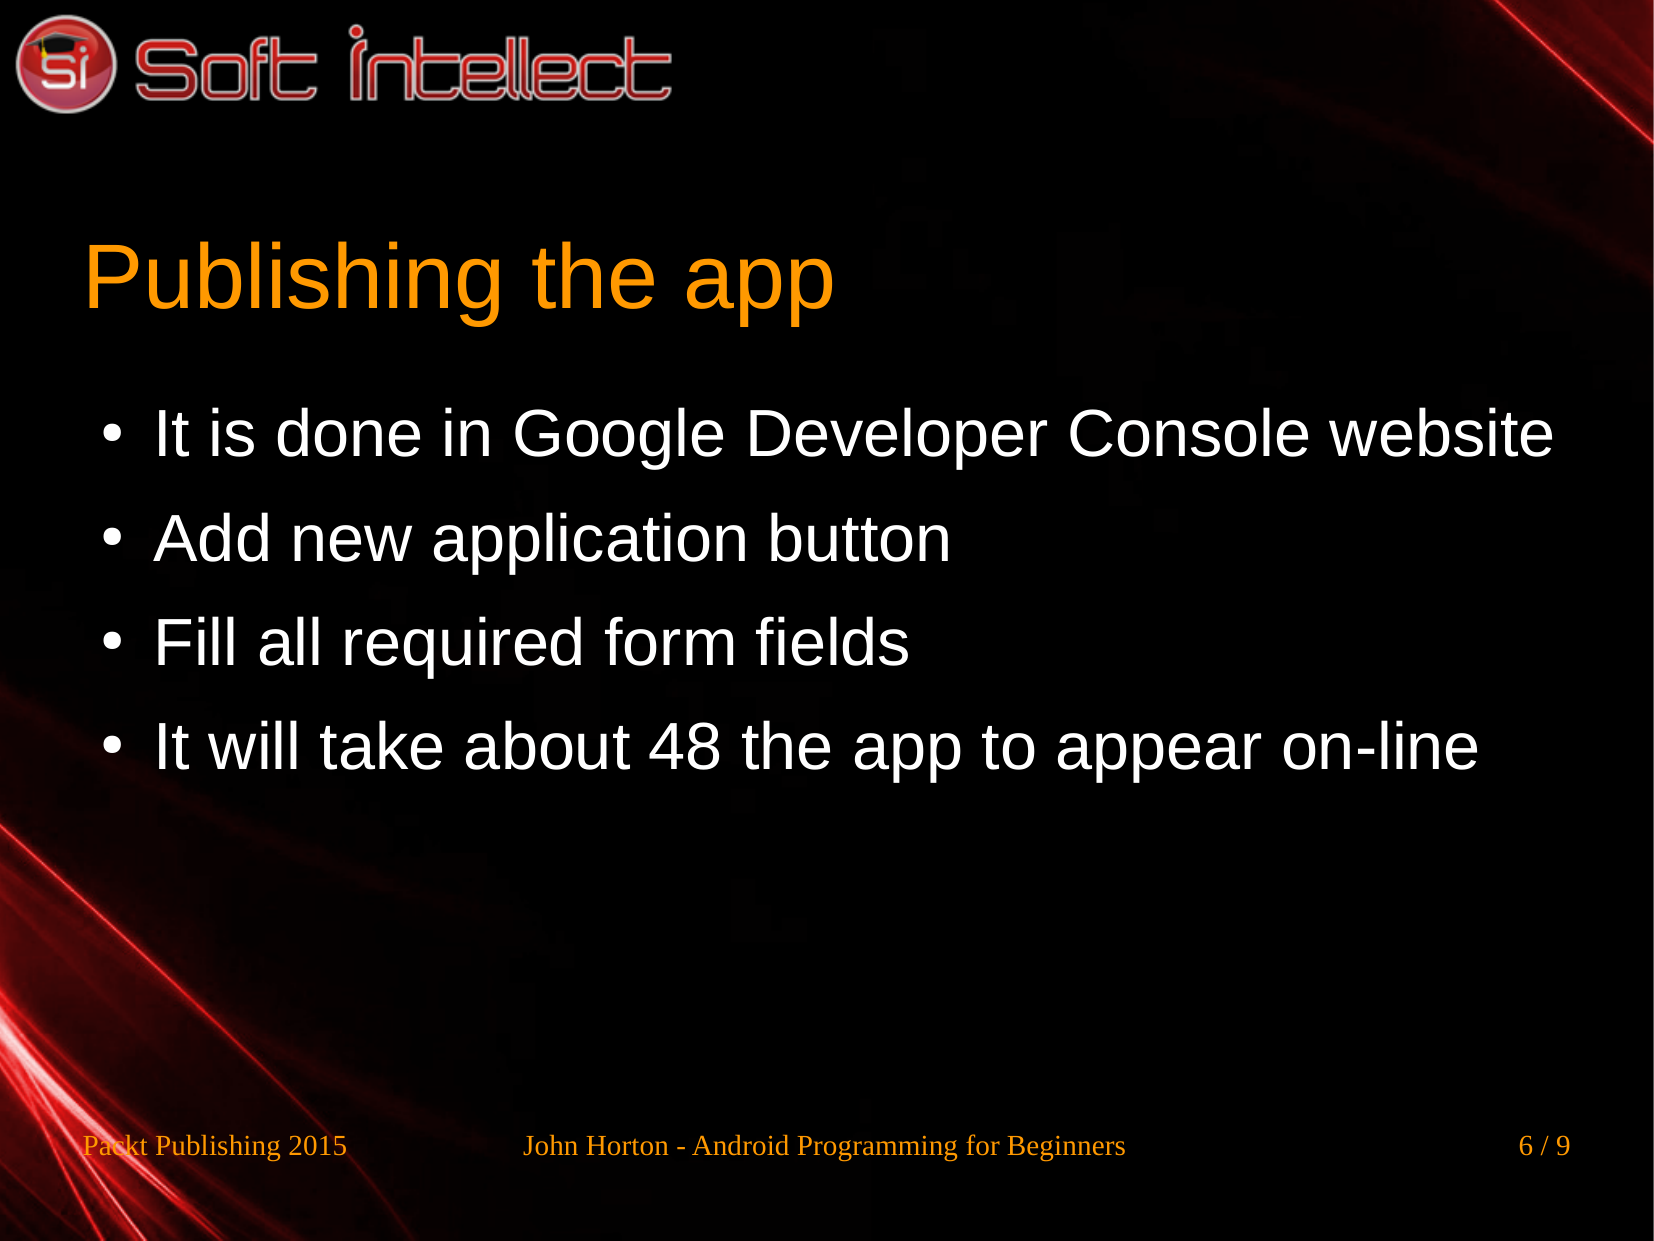

# Publishing the app
It is done in Google Developer Console website
Add new application button
Fill all required form fields
It will take about 48 the app to appear on-line
Packt Publishing 2015
John Horton - Android Programming for Beginners
6